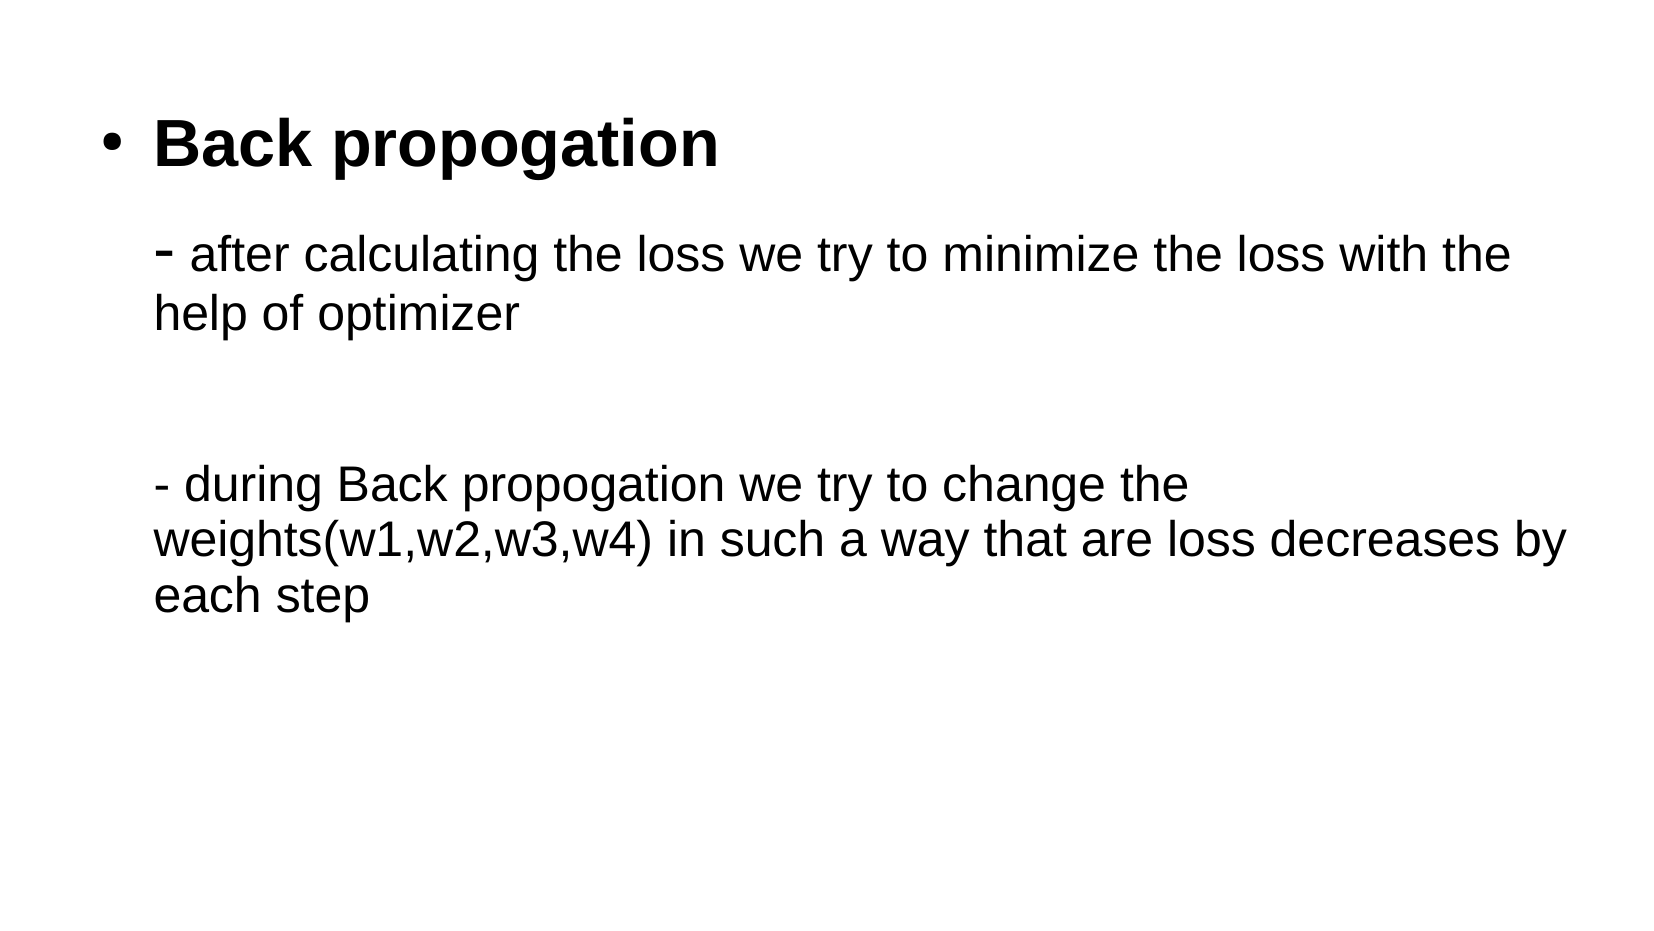

# Back propogation
- after calculating the loss we try to minimize the loss with the help of optimizer
- during Back propogation we try to change the weights(w1,w2,w3,w4) in such a way that are loss decreases by each step